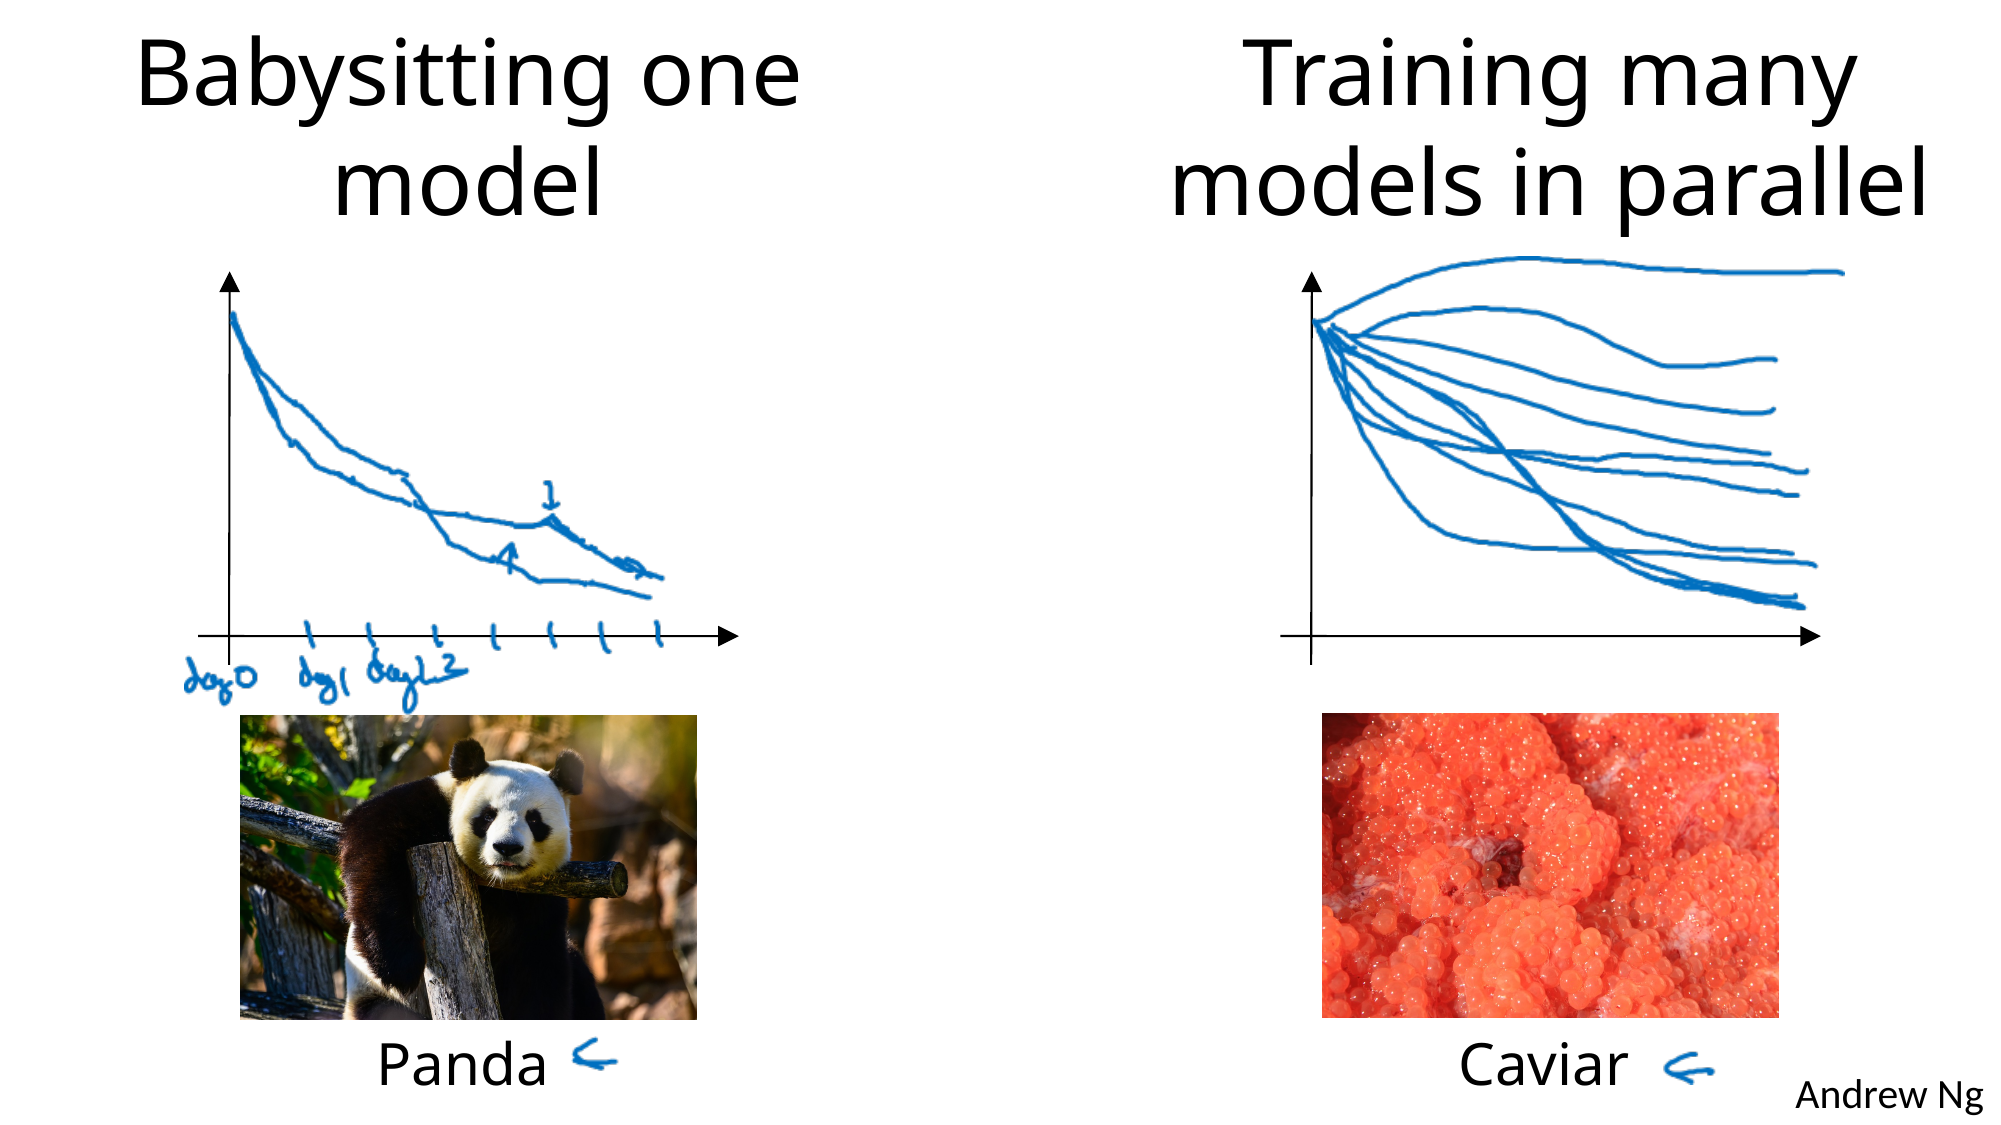

Babysitting one model
Training many models in parallel
#
Caviar
Panda